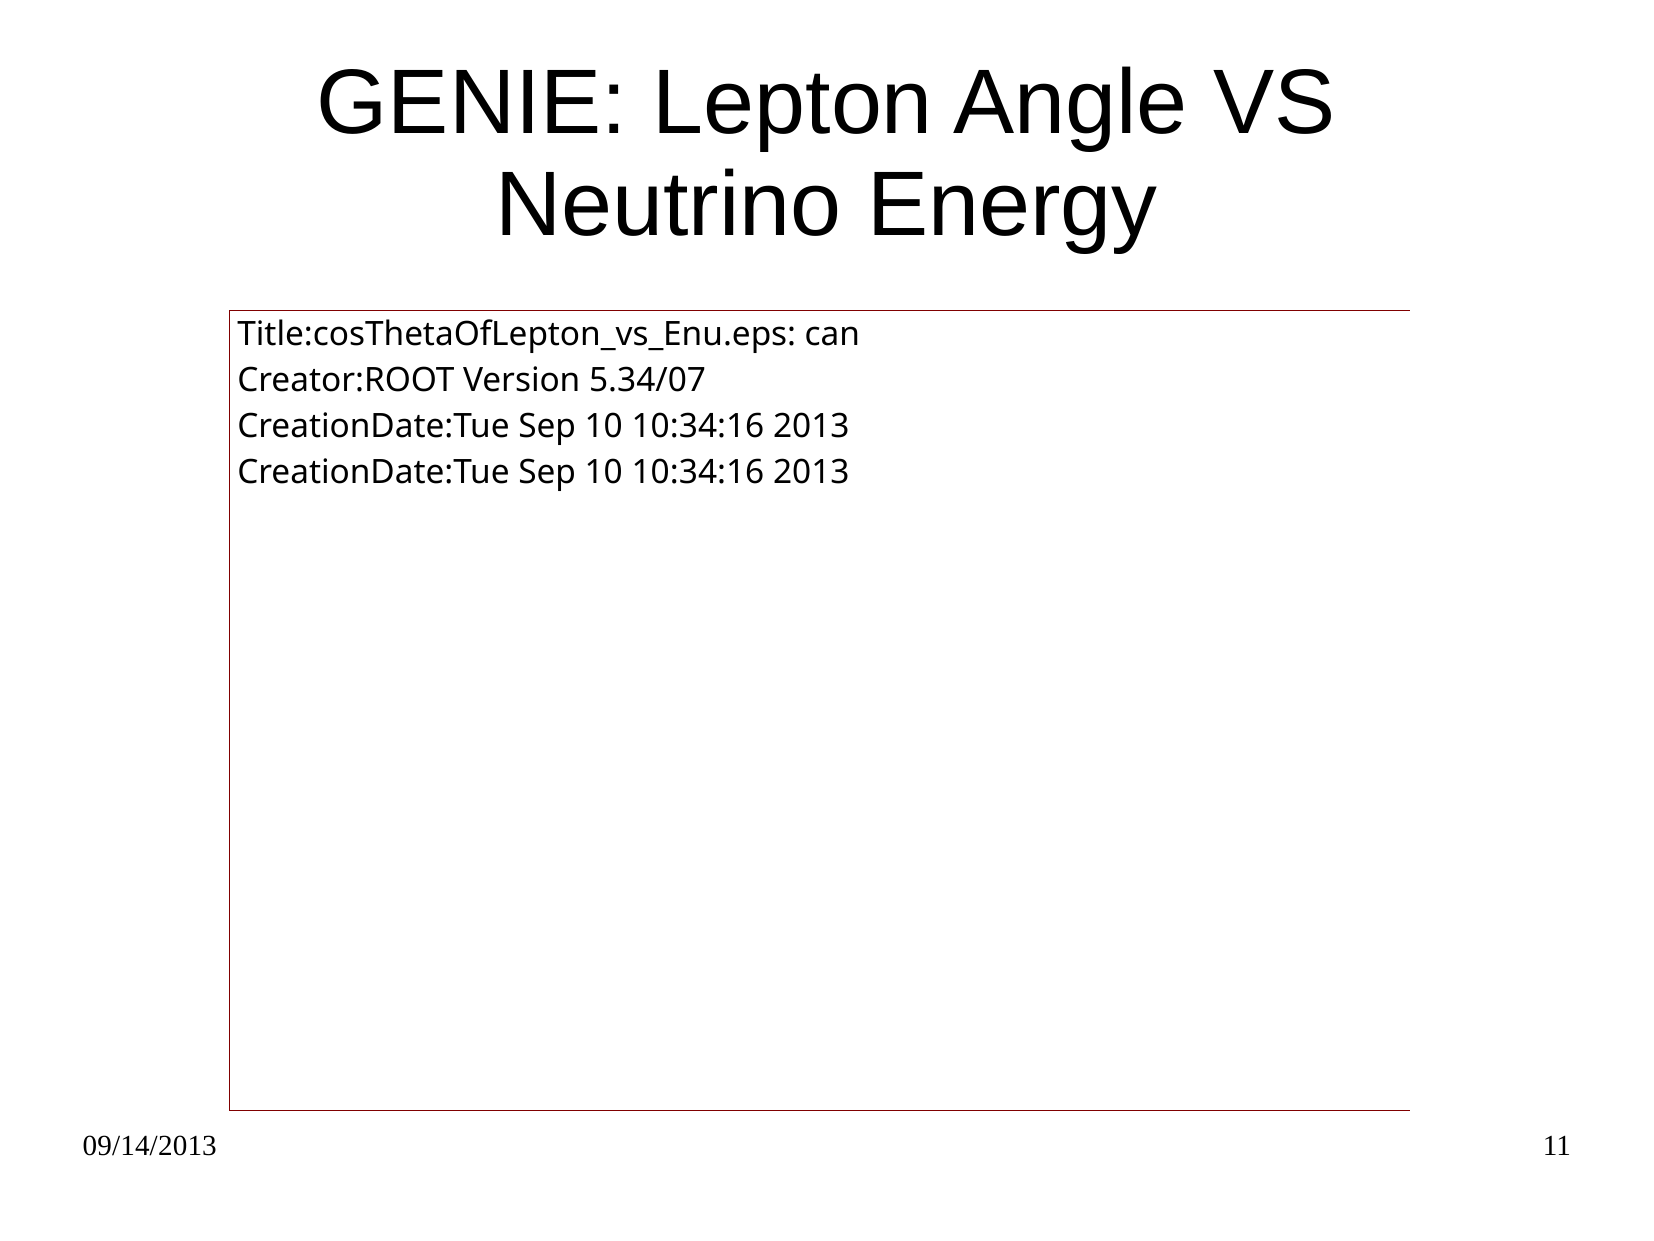

# GENIE: Lepton Angle VS Neutrino Energy
09/14/2013
11